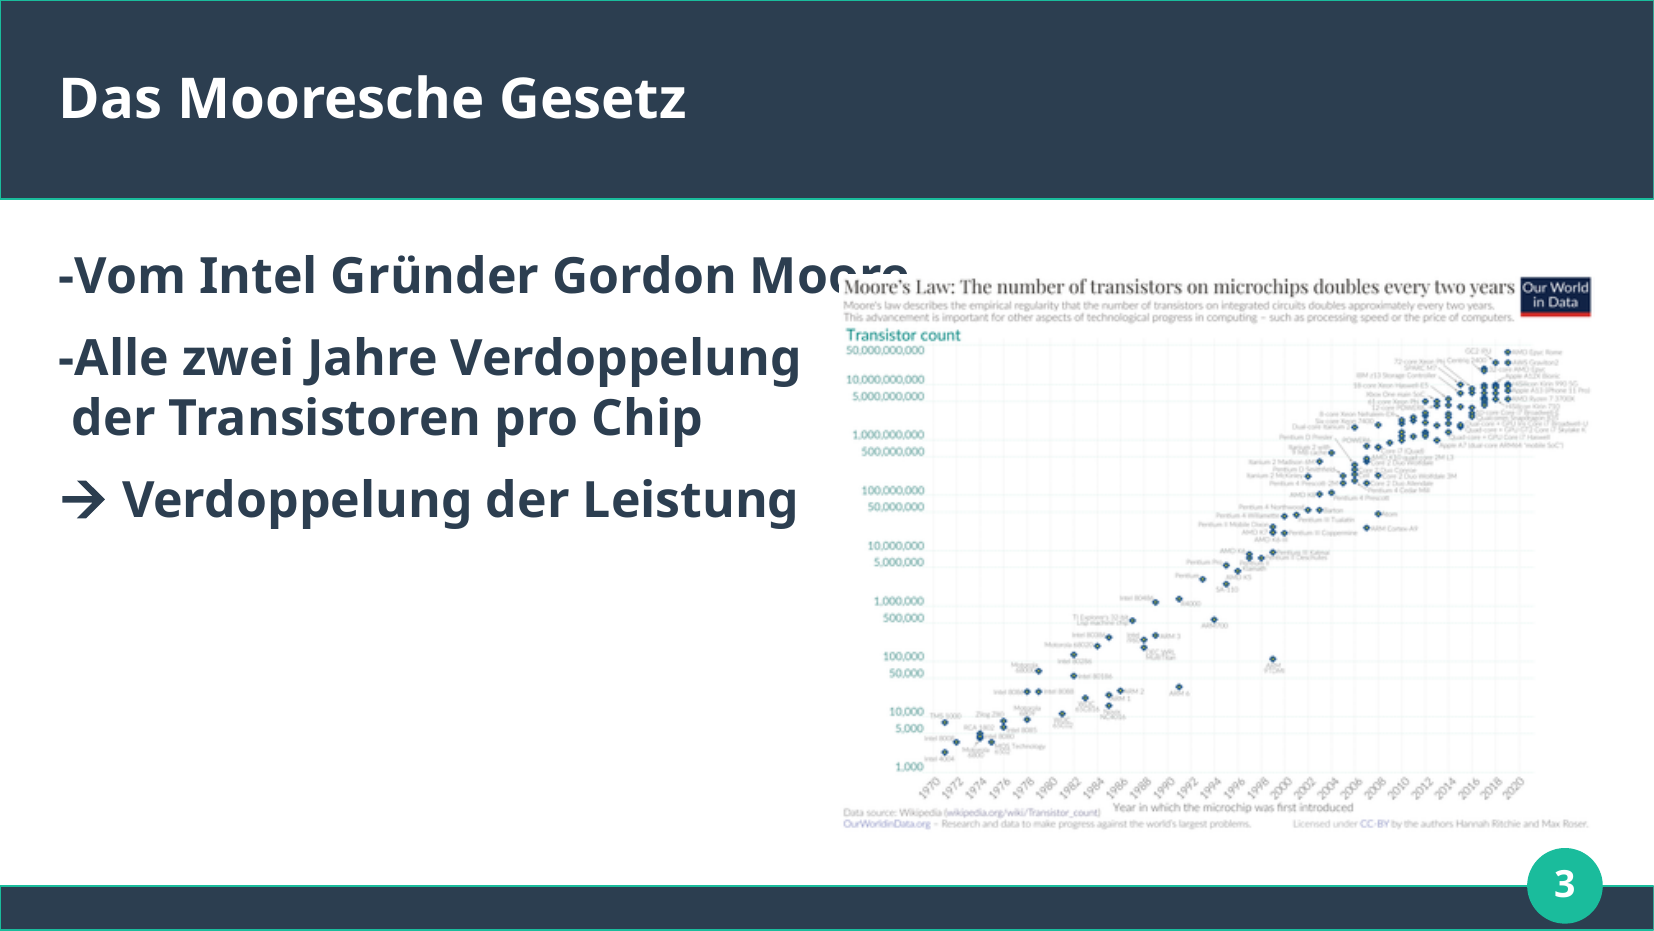

# Das Mooresche Gesetz
-Vom Intel Gründer Gordon Moore
-Alle zwei Jahre Verdoppelung
 der Transistoren pro Chip
 Verdoppelung der Leistung